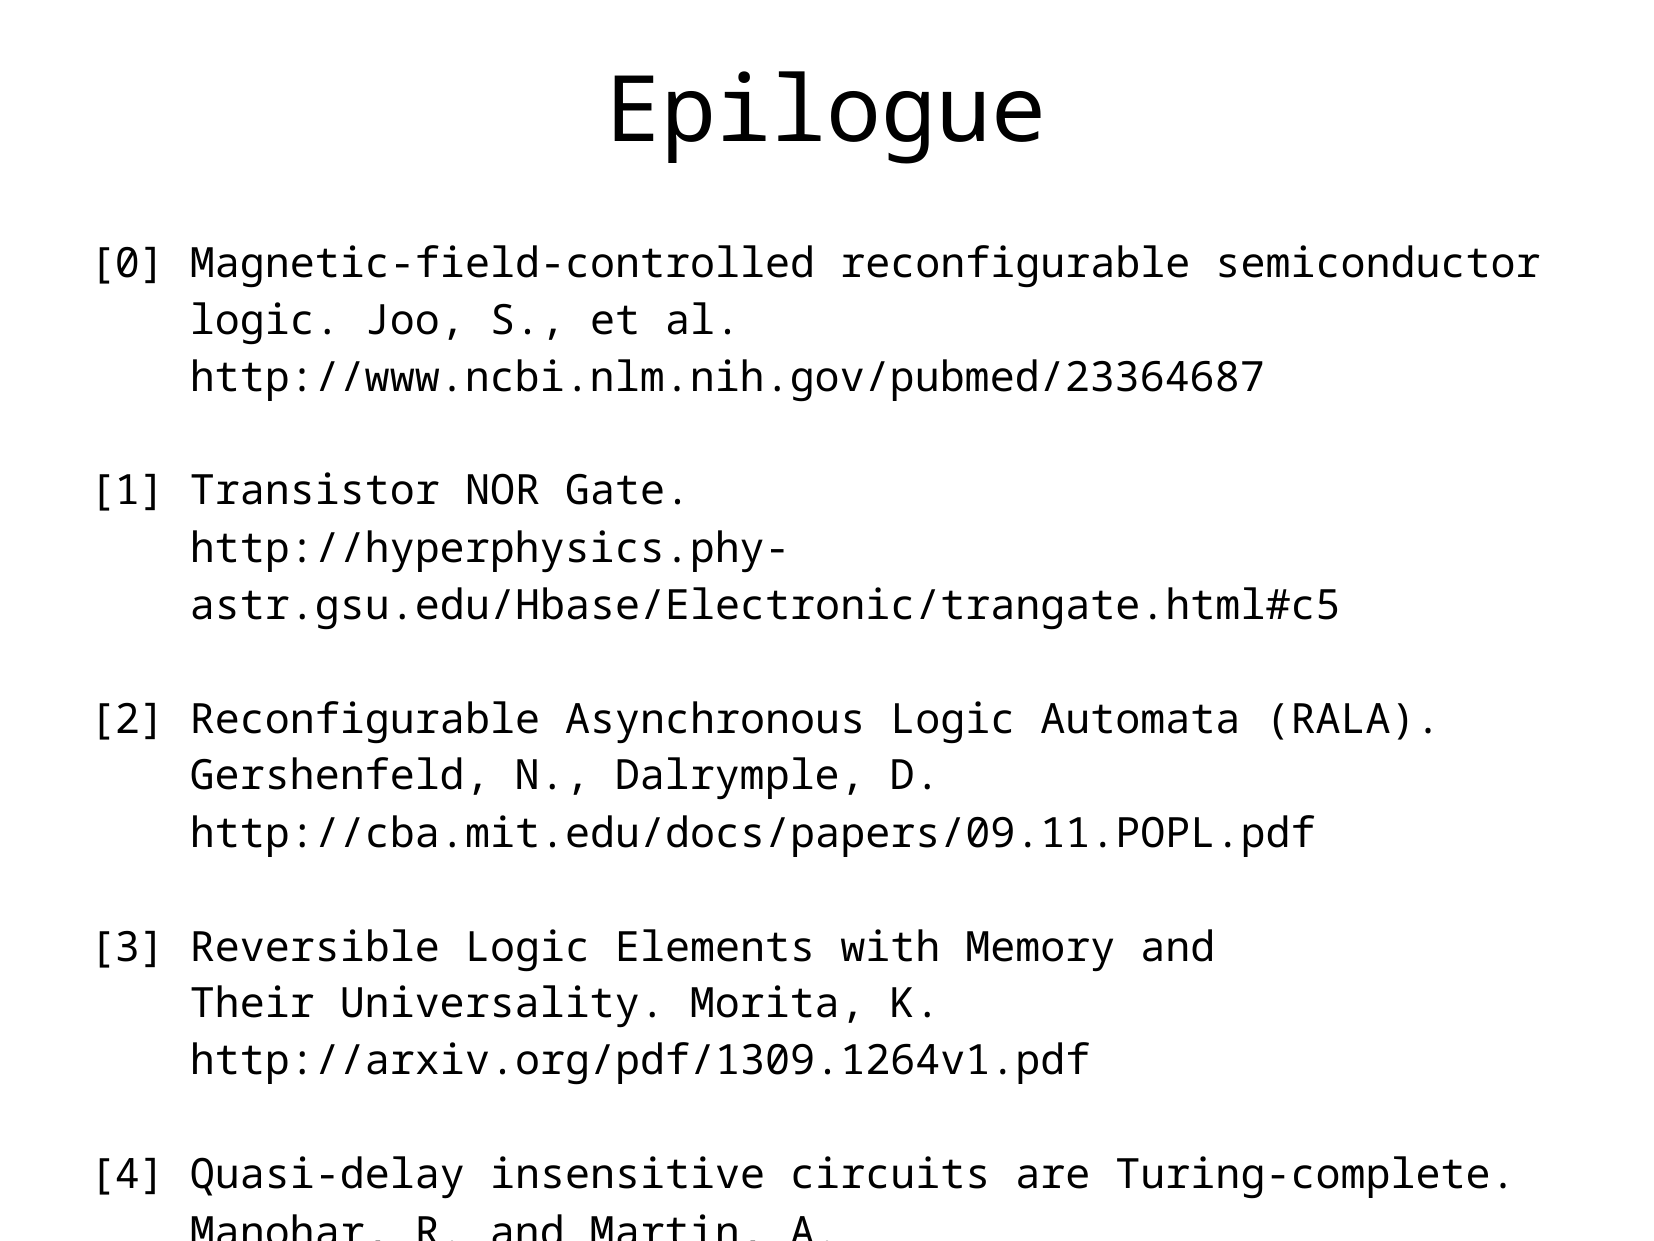

# Epilogue
[0] Magnetic-field-controlled reconfigurable semiconductor logic. Joo, S., et al.
 http://www.ncbi.nlm.nih.gov/pubmed/23364687
[1] Transistor NOR Gate.
 http://hyperphysics.phy- astr.gsu.edu/Hbase/Electronic/trangate.html#c5
[2] Reconfigurable Asynchronous Logic Automata (RALA).
 Gershenfeld, N., Dalrymple, D. http://cba.mit.edu/docs/papers/09.11.POPL.pdf
[3] Reversible Logic Elements with Memory and
 Their Universality. Morita, K. http://arxiv.org/pdf/1309.1264v1.pdf
[4] Quasi-delay insensitive circuits are Turing-complete.
 Manohar, R. and Martin, A. http://vlsi.cornell.edu/~rajit/ps/qdi.pdf
[5] A New Type of Latching Switchable Ferrite Junction Circulator. Siekanowicz, W. and Schilling, W.
 http://www.ecs.umass.edu/ece/sdp/sdp06/siqueira/ papers/01126638.pdf